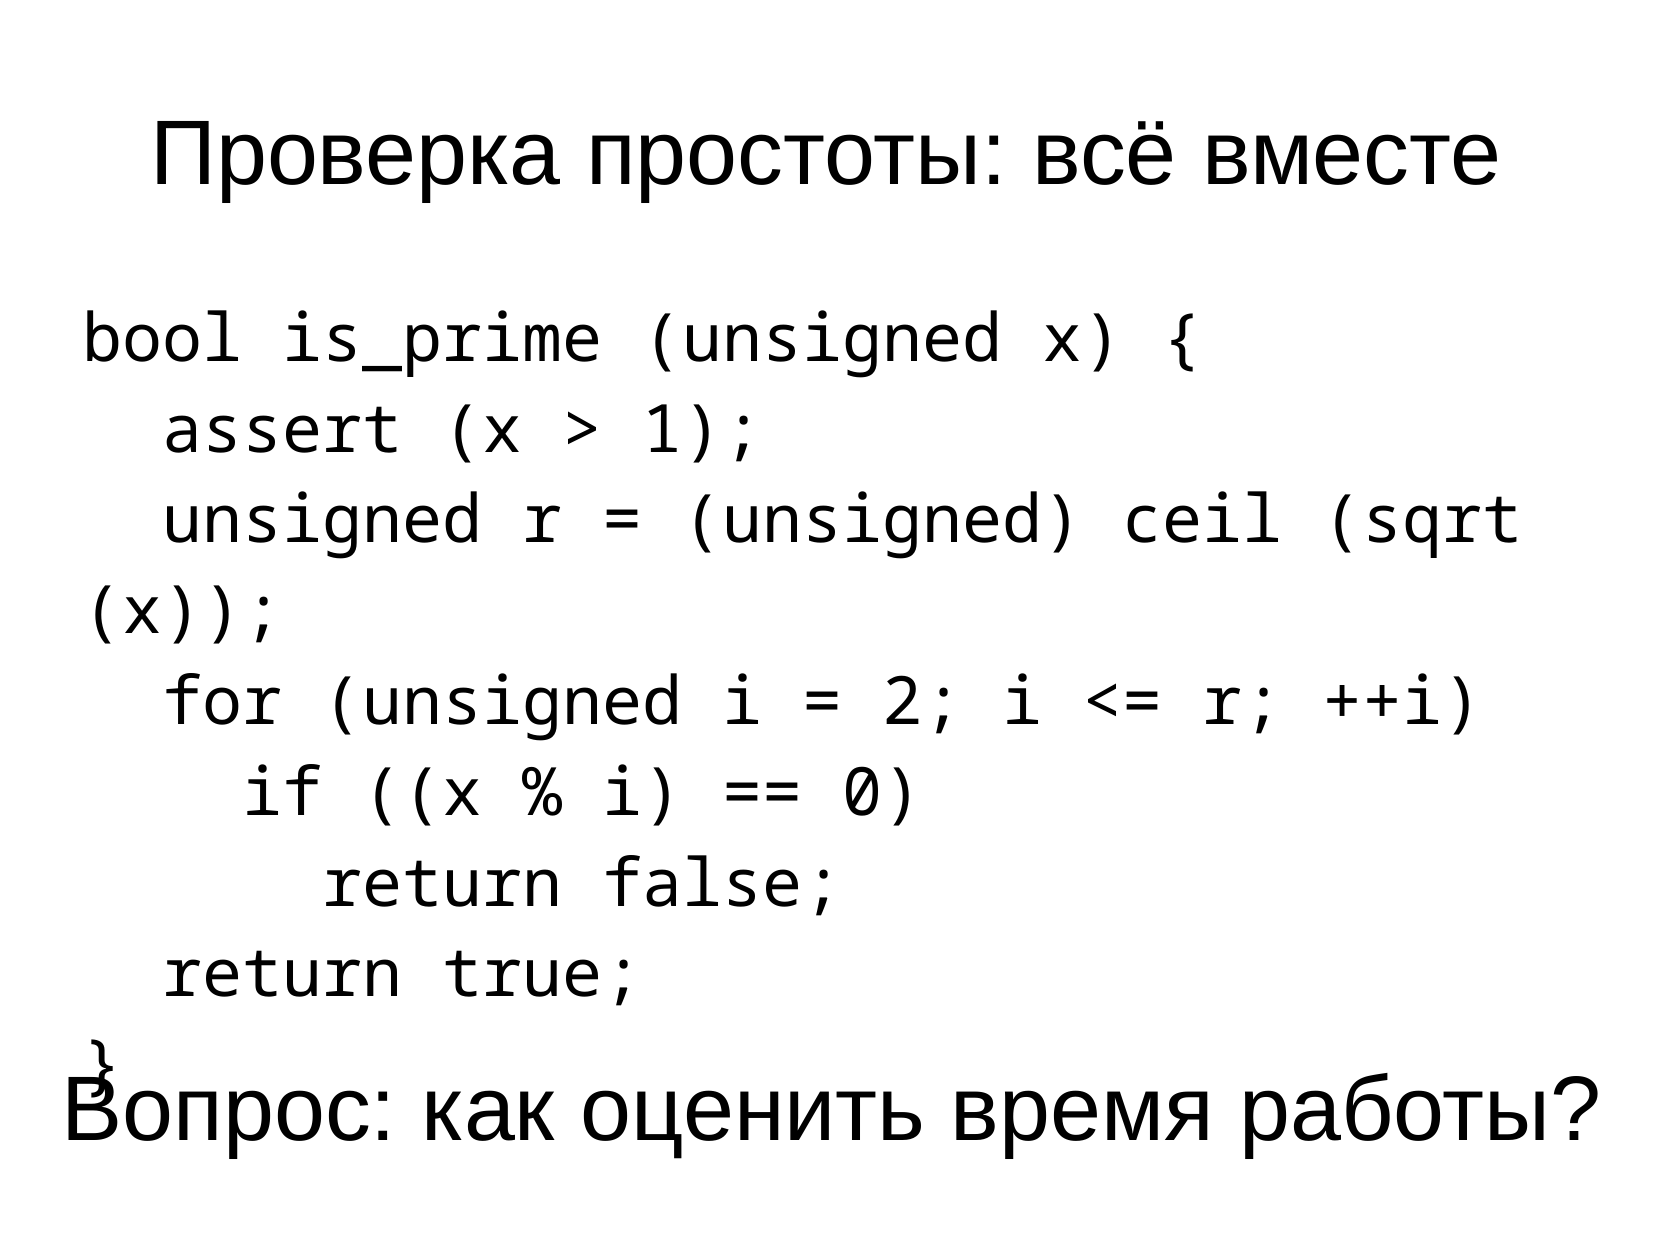

# Проверка простоты: всё вместе
bool is_prime (unsigned x) {
 assert (x > 1);
 unsigned r = (unsigned) ceil (sqrt (x));
 for (unsigned i = 2; i <= r; ++i)
 if ((x % i) == 0)
 return false;
 return true;
}
Вопрос: как оценить время работы?